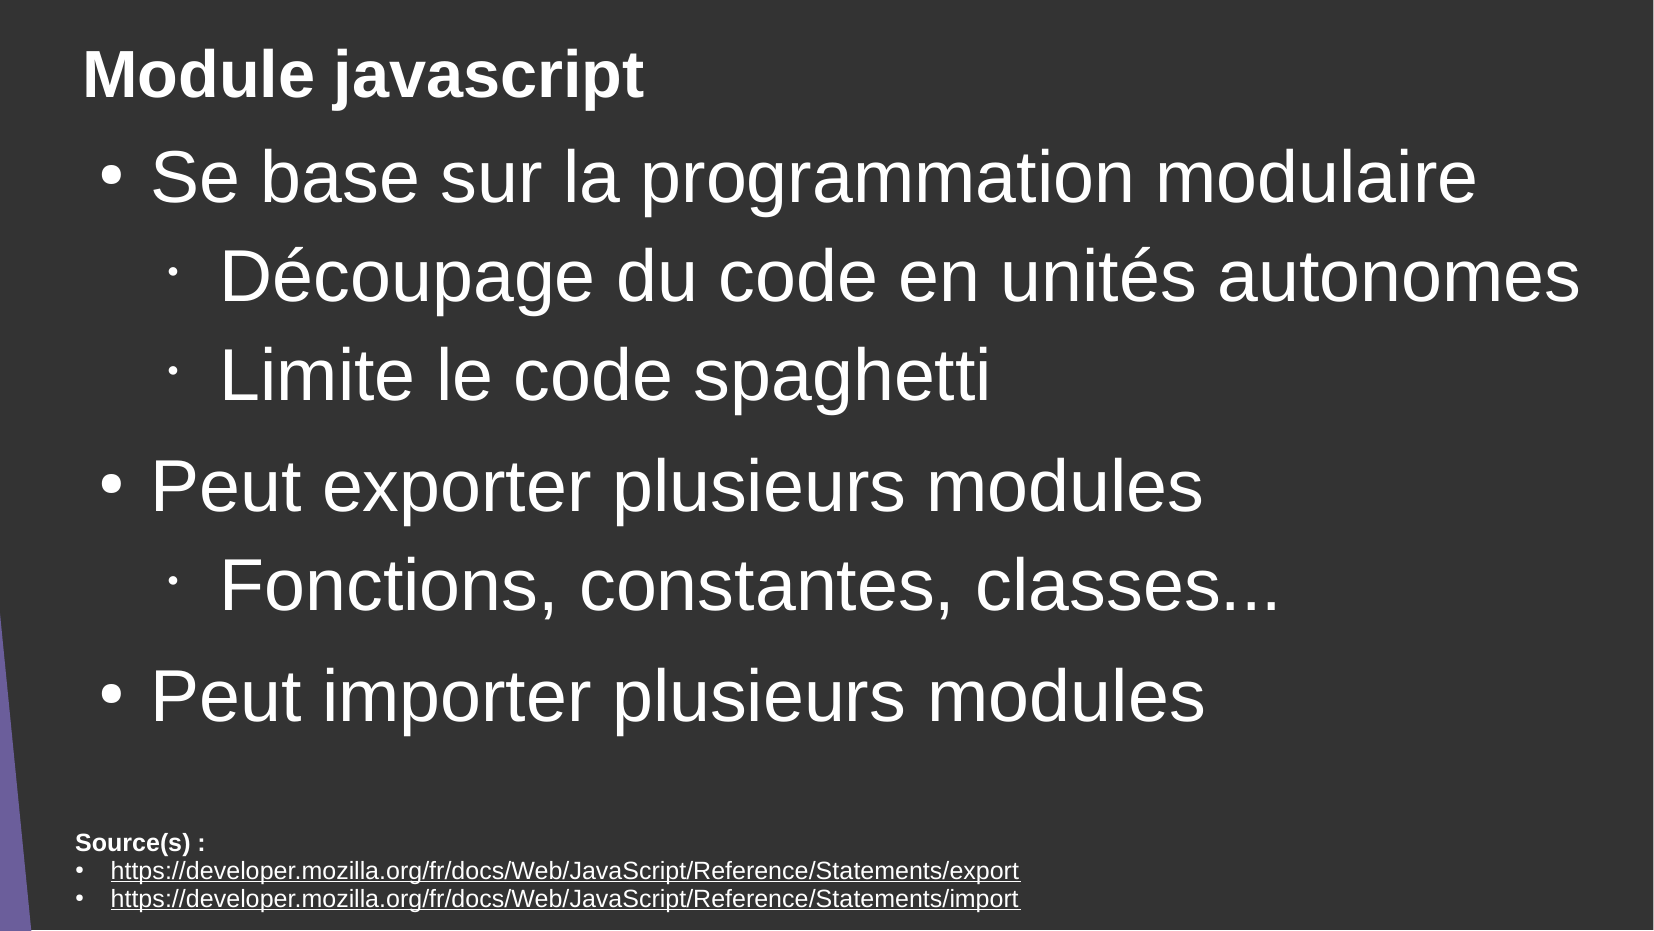

# Module javascript
Se base sur la programmation modulaire
Découpage du code en unités autonomes
Limite le code spaghetti
Peut exporter plusieurs modules
Fonctions, constantes, classes...
Peut importer plusieurs modules
Source(s) :
https://developer.mozilla.org/fr/docs/Web/JavaScript/Reference/Statements/export
https://developer.mozilla.org/fr/docs/Web/JavaScript/Reference/Statements/import